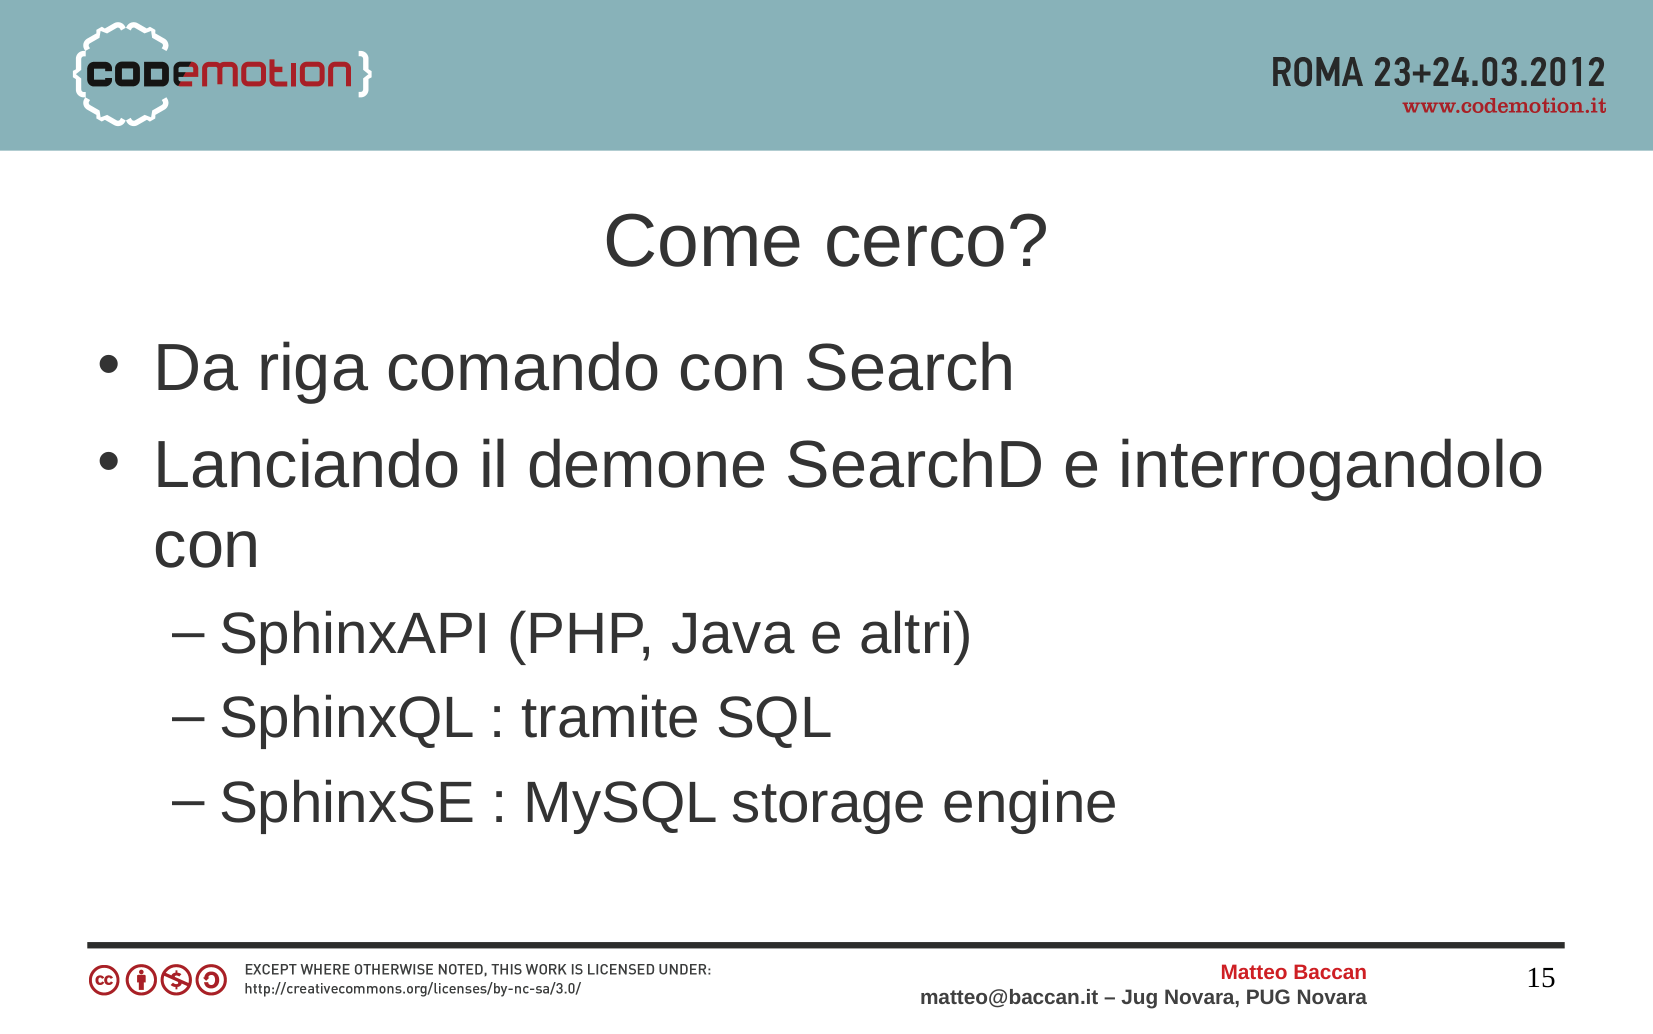

# Come cerco?
Da riga comando con Search
Lanciando il demone SearchD e interrogandolo con
SphinxAPI (PHP, Java e altri)
SphinxQL : tramite SQL
SphinxSE : MySQL storage engine
15